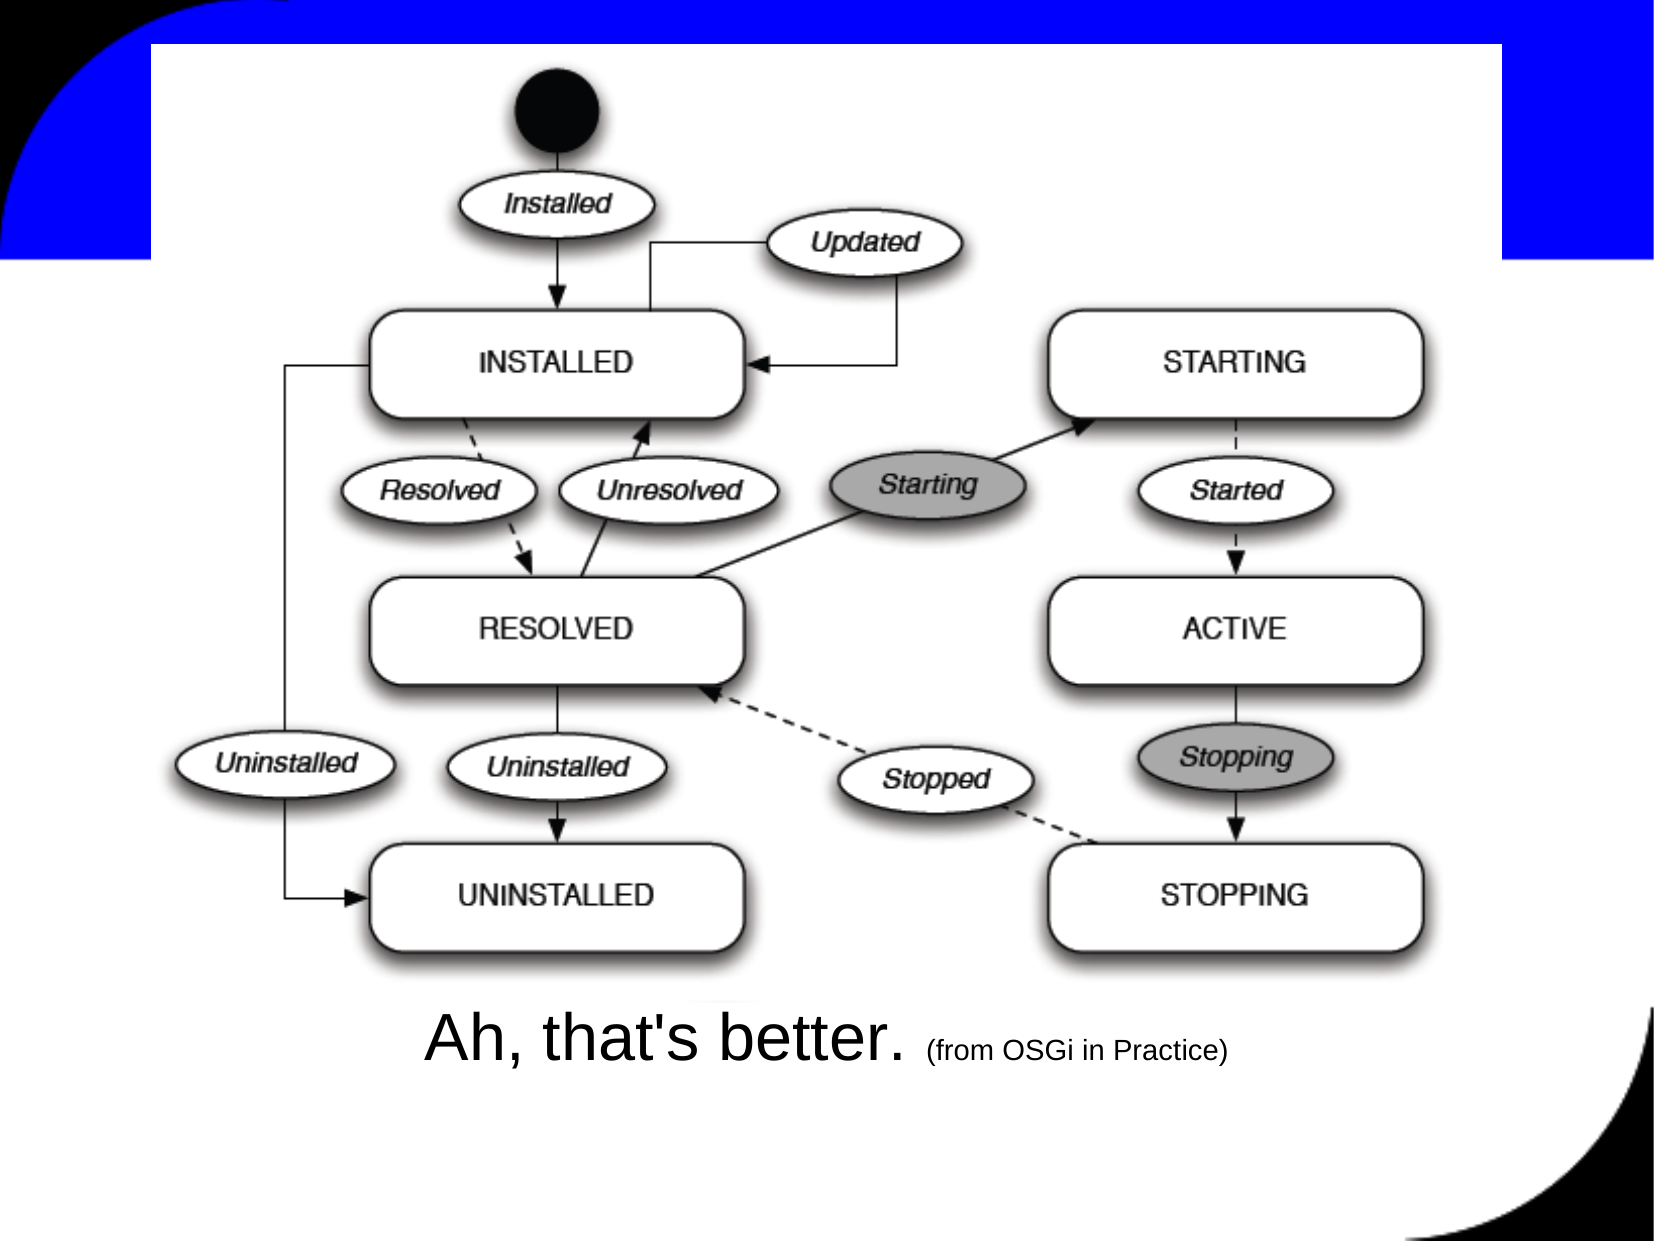

# Ah, that's better. (from OSGi in Practice)